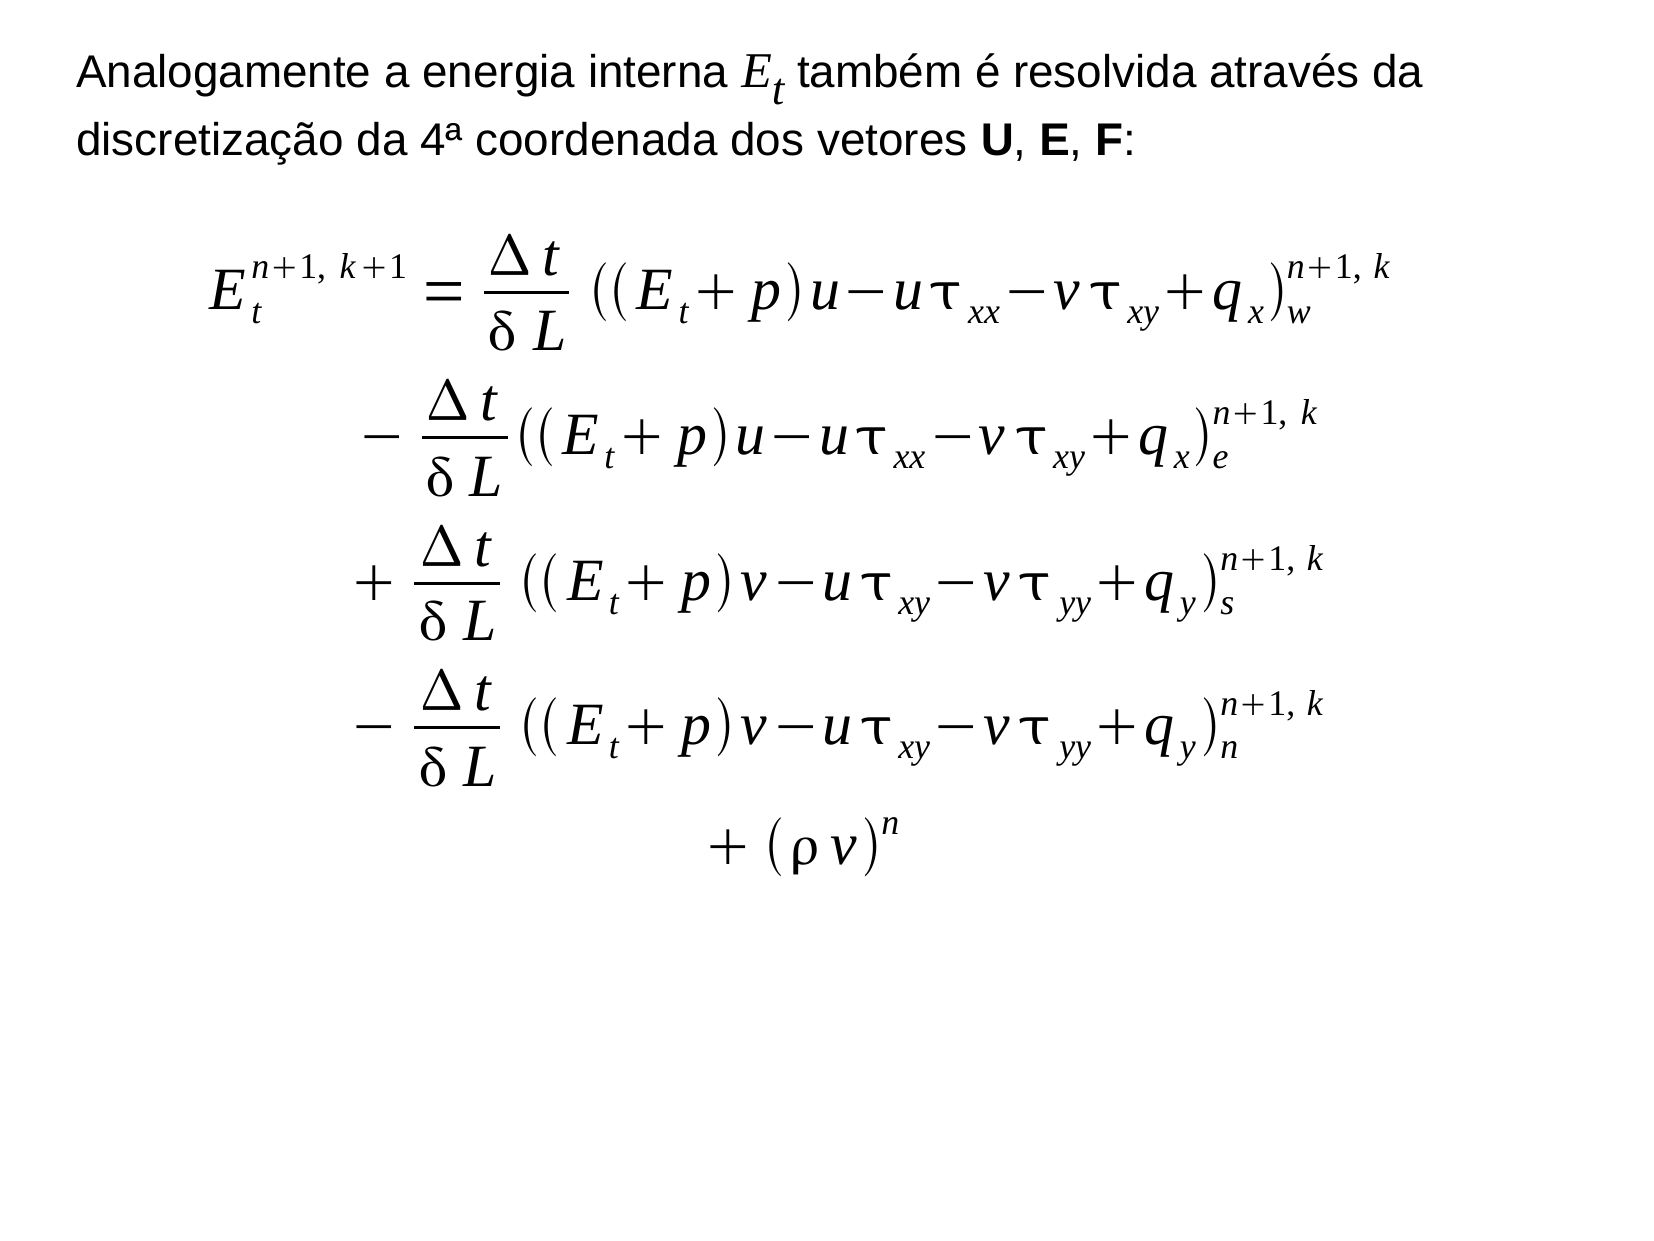

Analogamente a energia interna Et também é resolvida através da
discretização da 4ª coordenada dos vetores U, E, F: